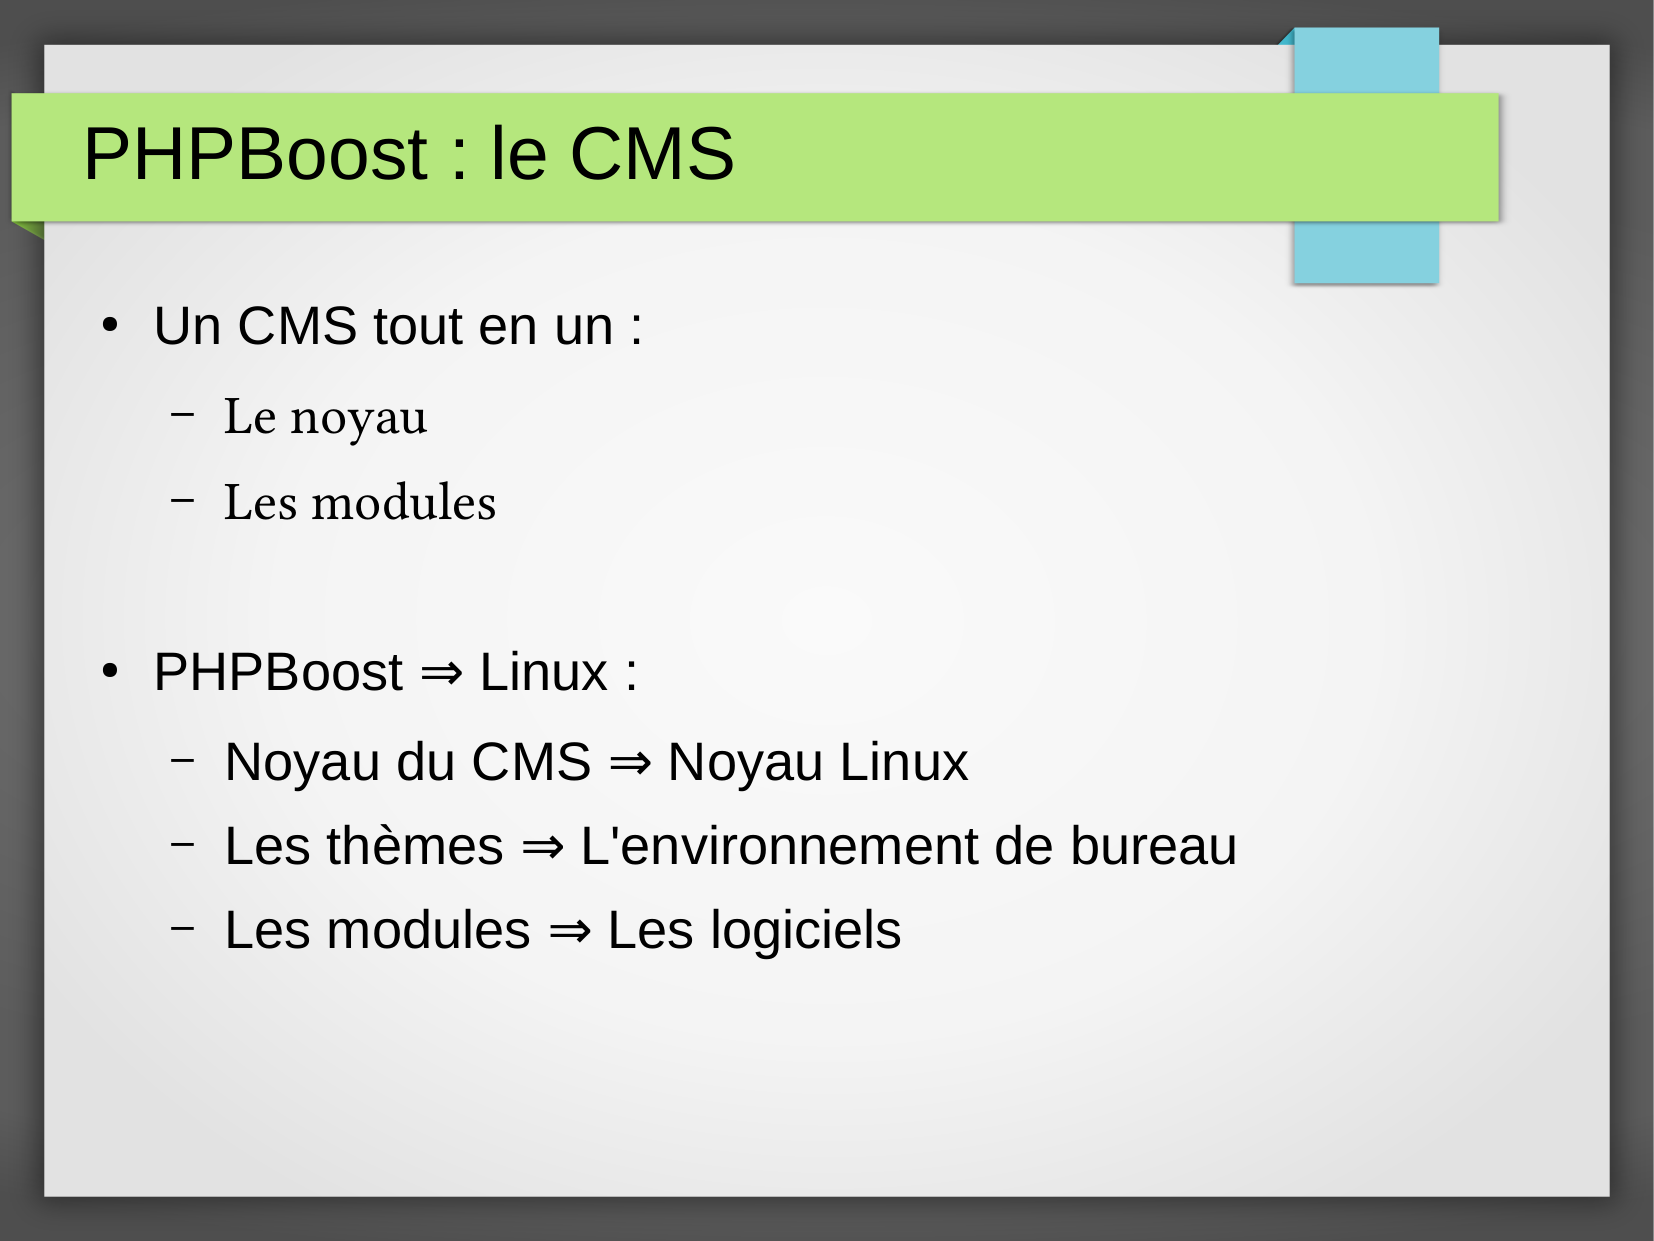

# PHPBoost : le CMS
Un CMS tout en un :
Le noyau
Les modules
PHPBoost ⇒ Linux :
Noyau du CMS ⇒ Noyau Linux
Les thèmes ⇒ L'environnement de bureau
Les modules ⇒ Les logiciels